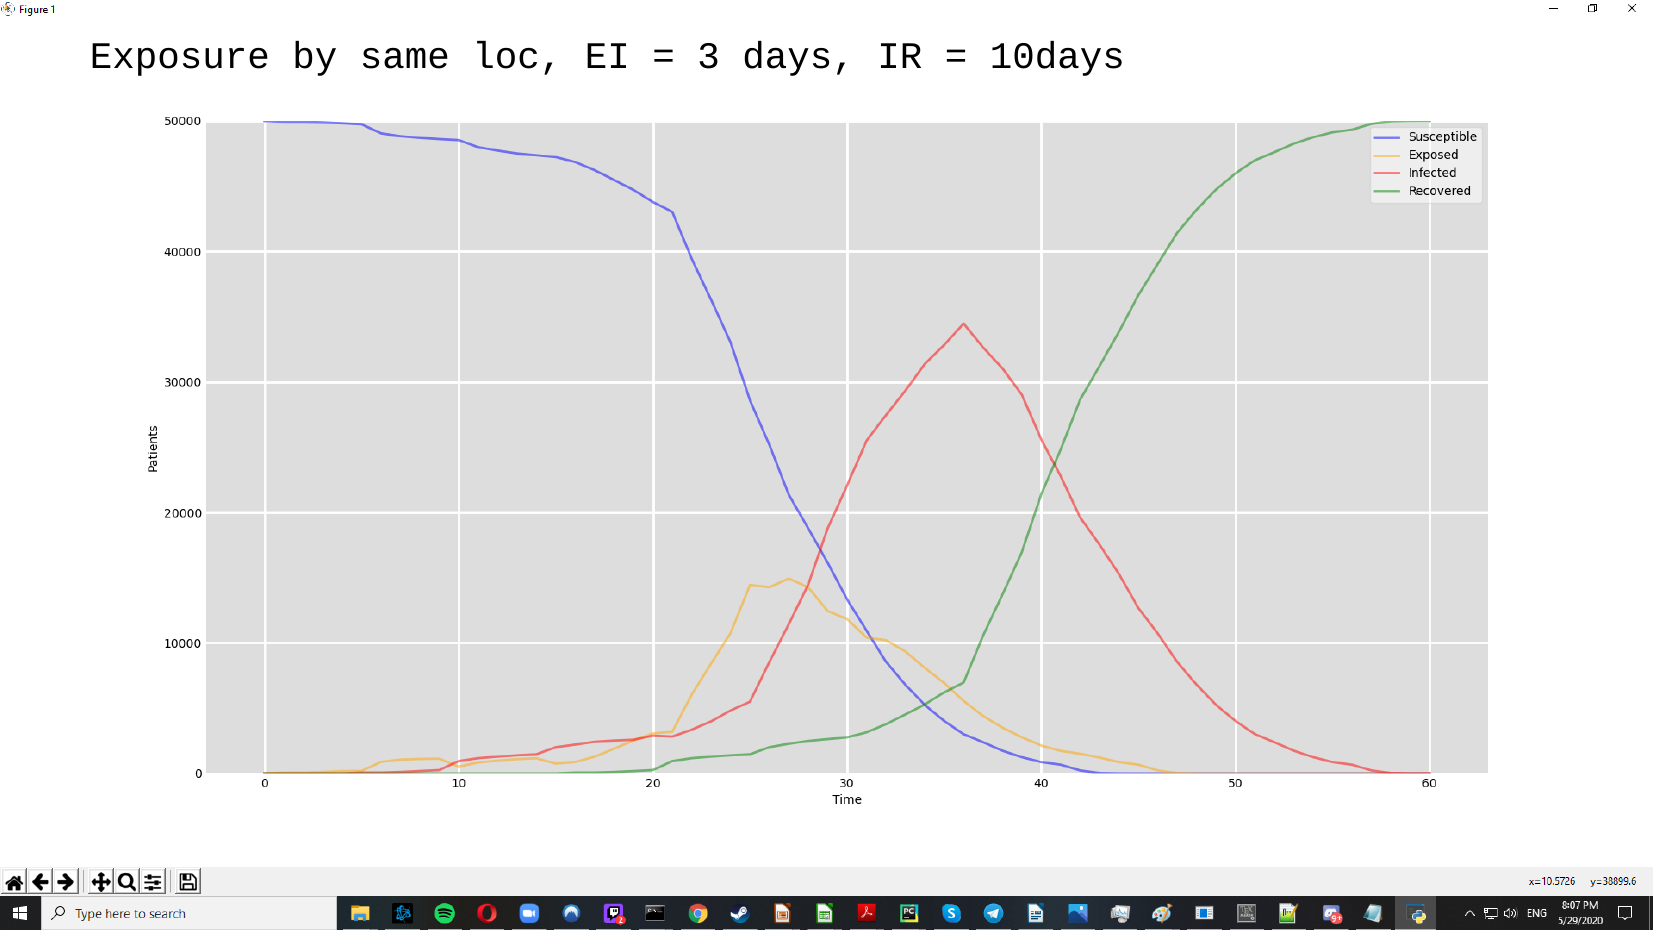

Exposure by same loc, EI = 3 days, IR = 10days